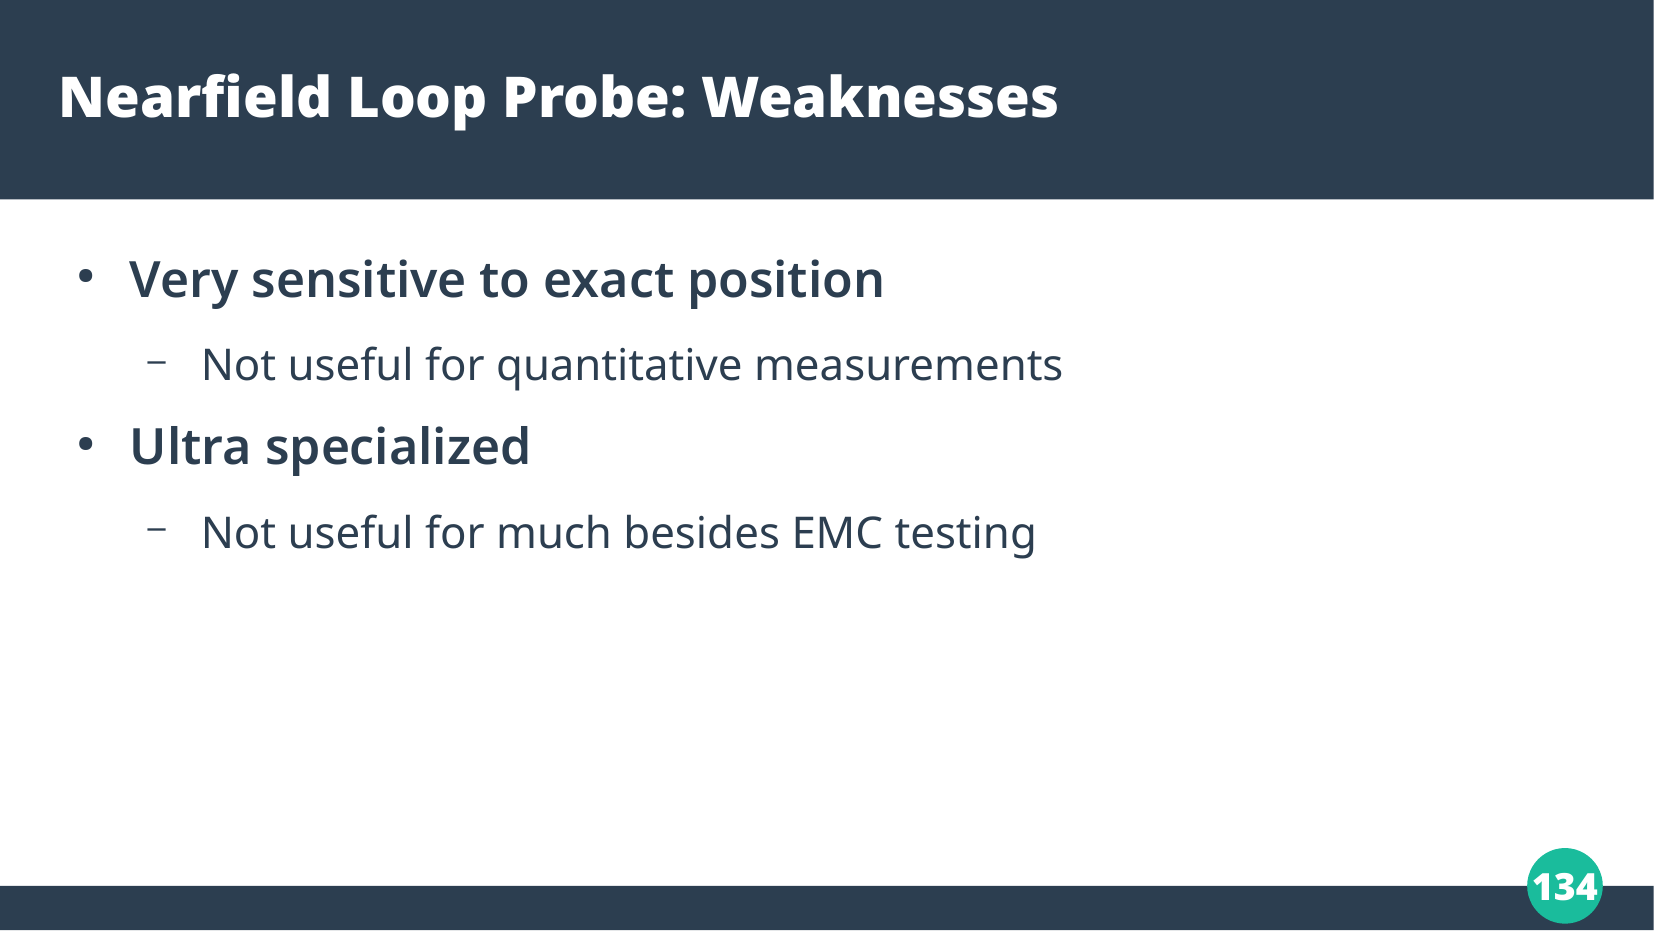

# Nearfield Loop Probe: Weaknesses
Very sensitive to exact position
Not useful for quantitative measurements
Ultra specialized
Not useful for much besides EMC testing